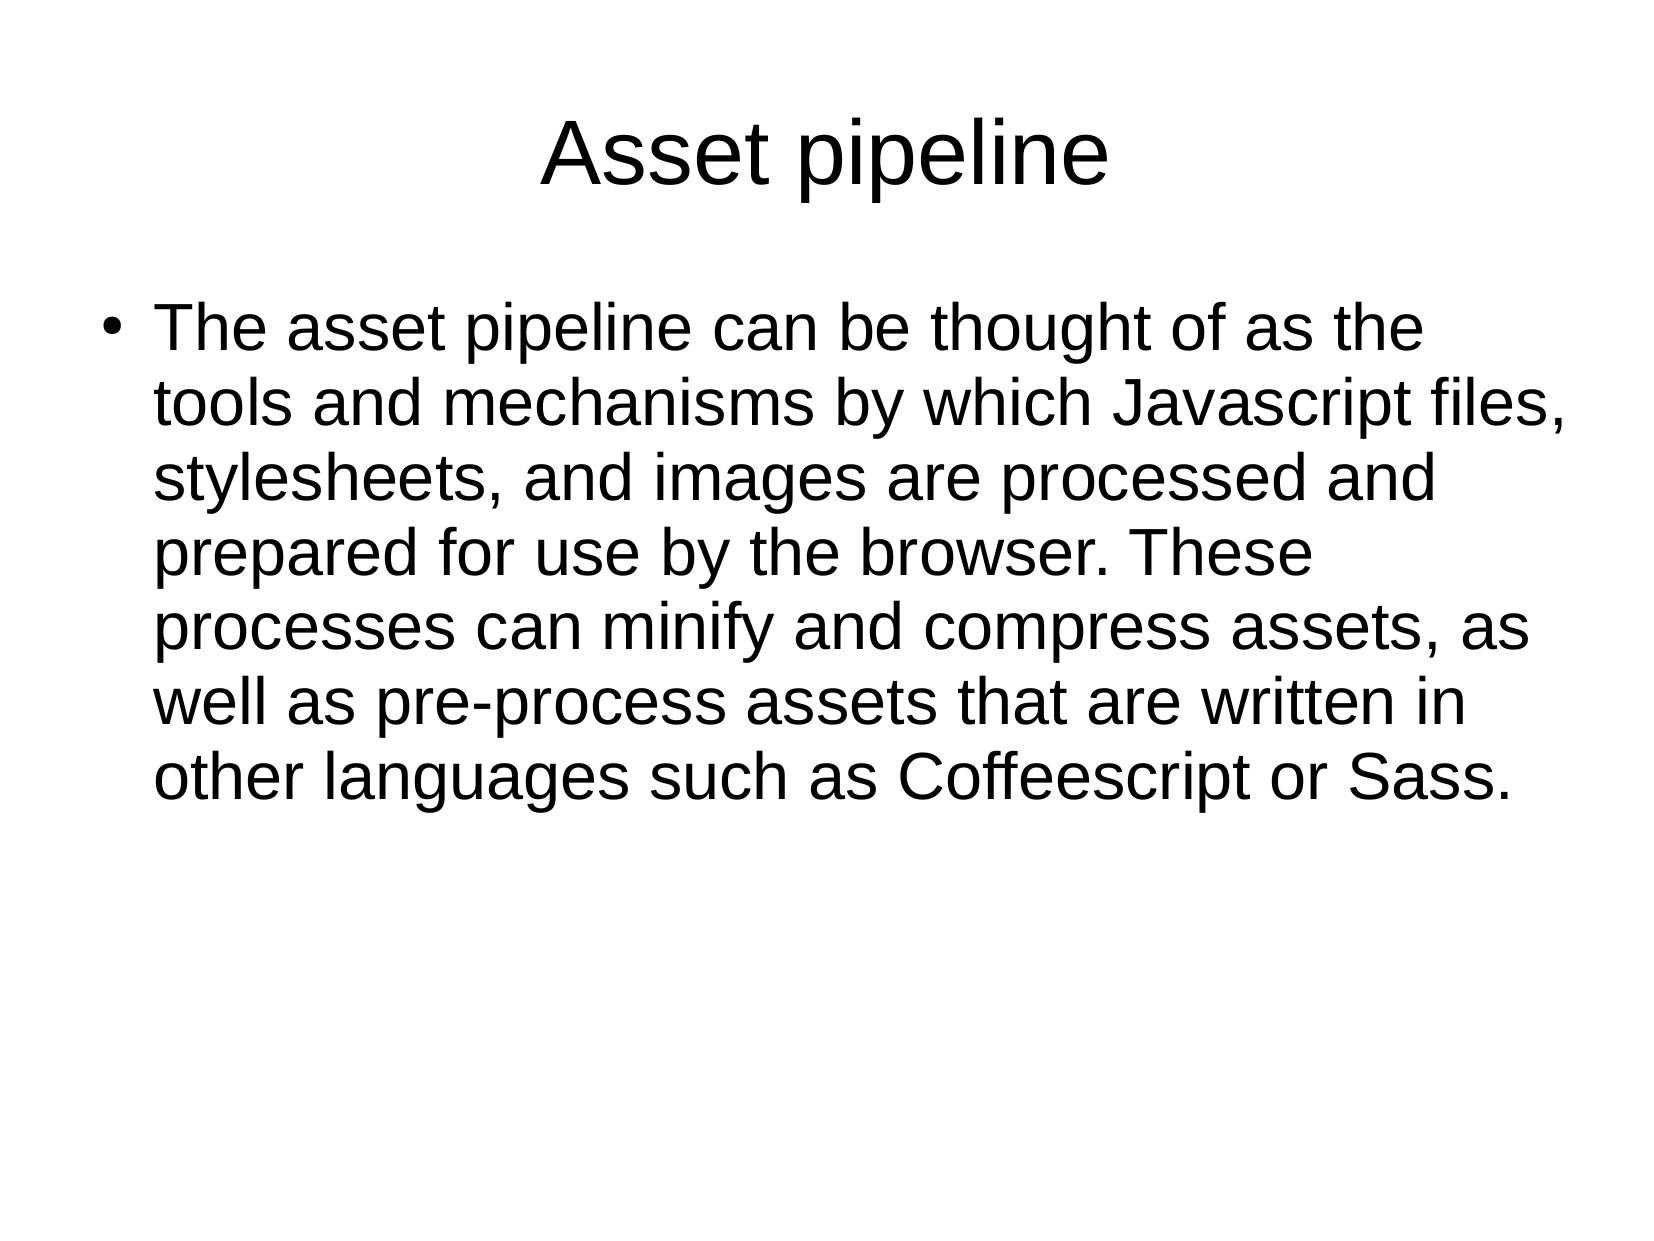

# Asset pipeline
The asset pipeline can be thought of as the tools and mechanisms by which Javascript files, stylesheets, and images are processed and prepared for use by the browser. These processes can minify and compress assets, as well as pre-process assets that are written in other languages such as Coffeescript or Sass.